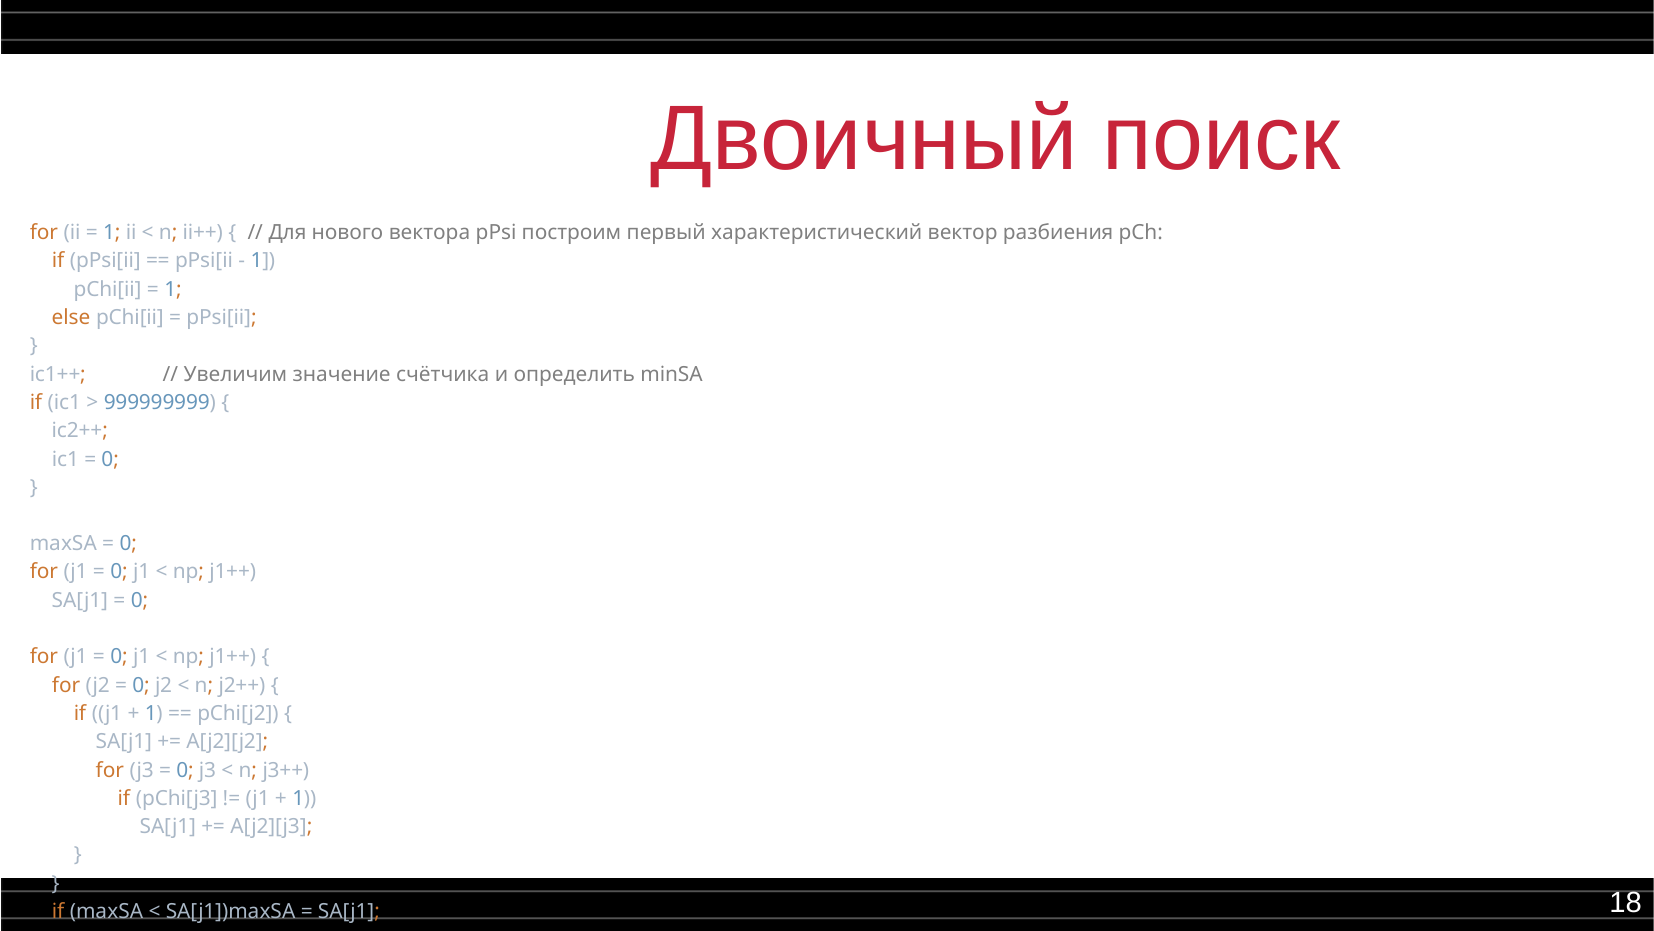

# Двоичный поиск
for (ii = 1; ii < n; ii++) { // Для нового вектора pPsi построим первый характеристический вектор разбиения pCh:
 if (pPsi[ii] == pPsi[ii - 1])
 pChi[ii] = 1;
 else pChi[ii] = pPsi[ii];
}
ic1++; // Увеличим значение счётчика и определить minSA
if (ic1 > 999999999) {
 ic2++;
 ic1 = 0;
}
maxSA = 0;
for (j1 = 0; j1 < np; j1++)
 SA[j1] = 0;
for (j1 = 0; j1 < np; j1++) {
 for (j2 = 0; j2 < n; j2++) {
 if ((j1 + 1) == pChi[j2]) {
 SA[j1] += A[j2][j2];
 for (j3 = 0; j3 < n; j3++)
 if (pChi[j3] != (j1 + 1))
 SA[j1] += A[j2][j3];
 }
 }
 if (maxSA < SA[j1])maxSA = SA[j1];
}